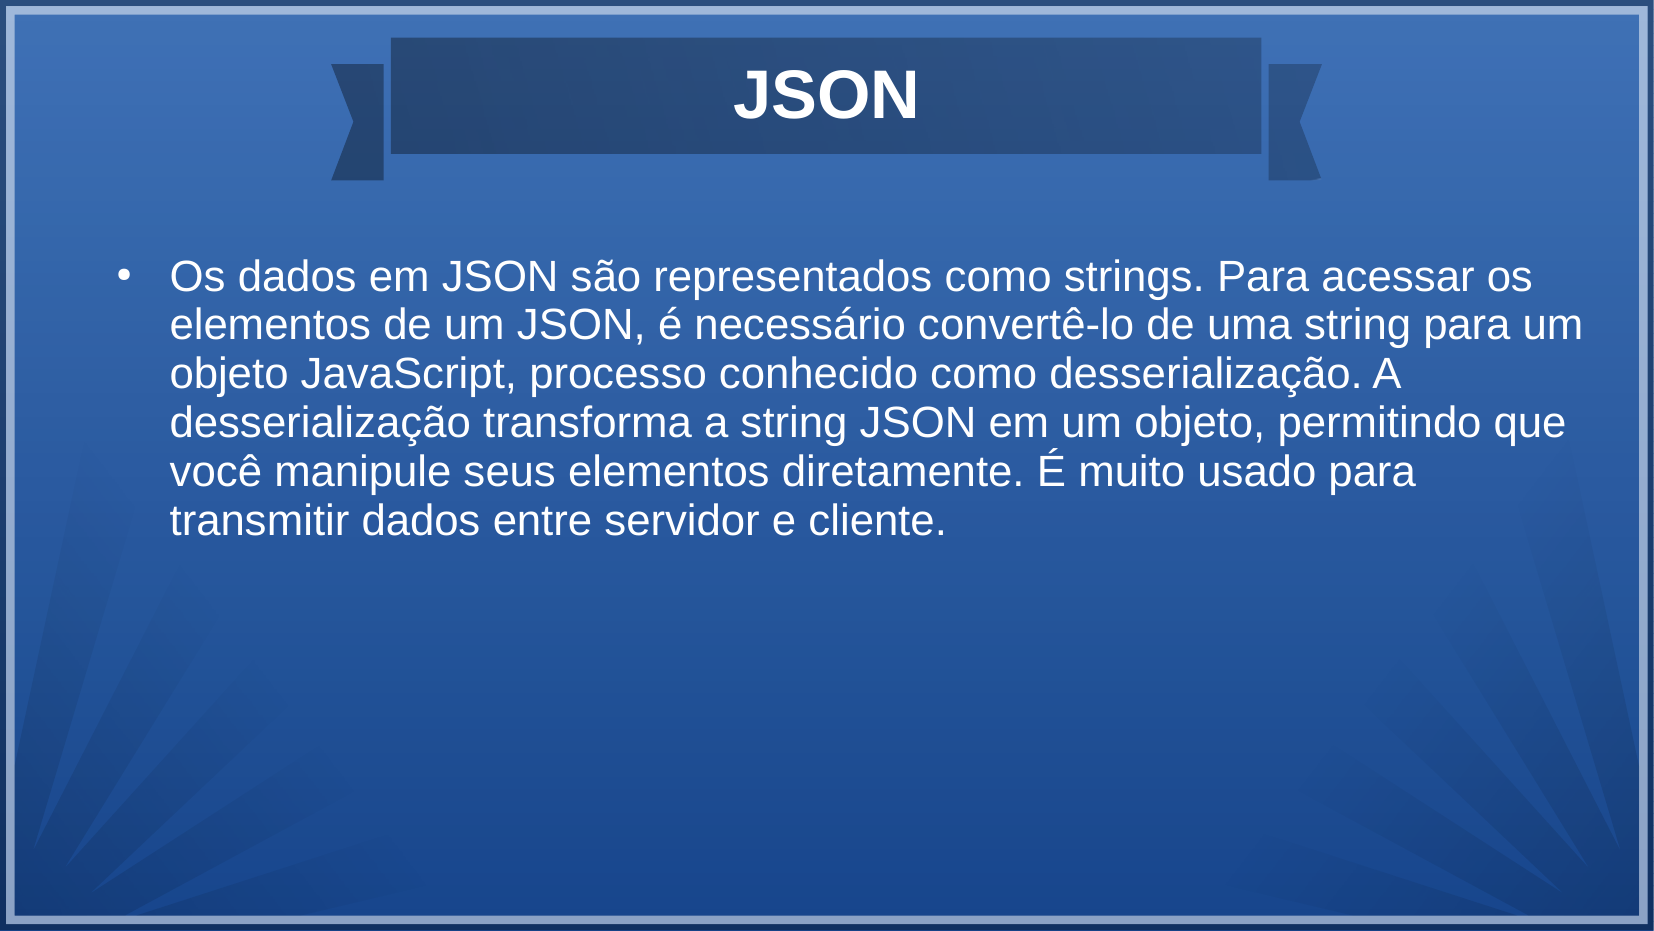

# JSON
Os dados em JSON são representados como strings. Para acessar os elementos de um JSON, é necessário convertê-lo de uma string para um objeto JavaScript, processo conhecido como desserialização. A desserialização transforma a string JSON em um objeto, permitindo que você manipule seus elementos diretamente. É muito usado para transmitir dados entre servidor e cliente.